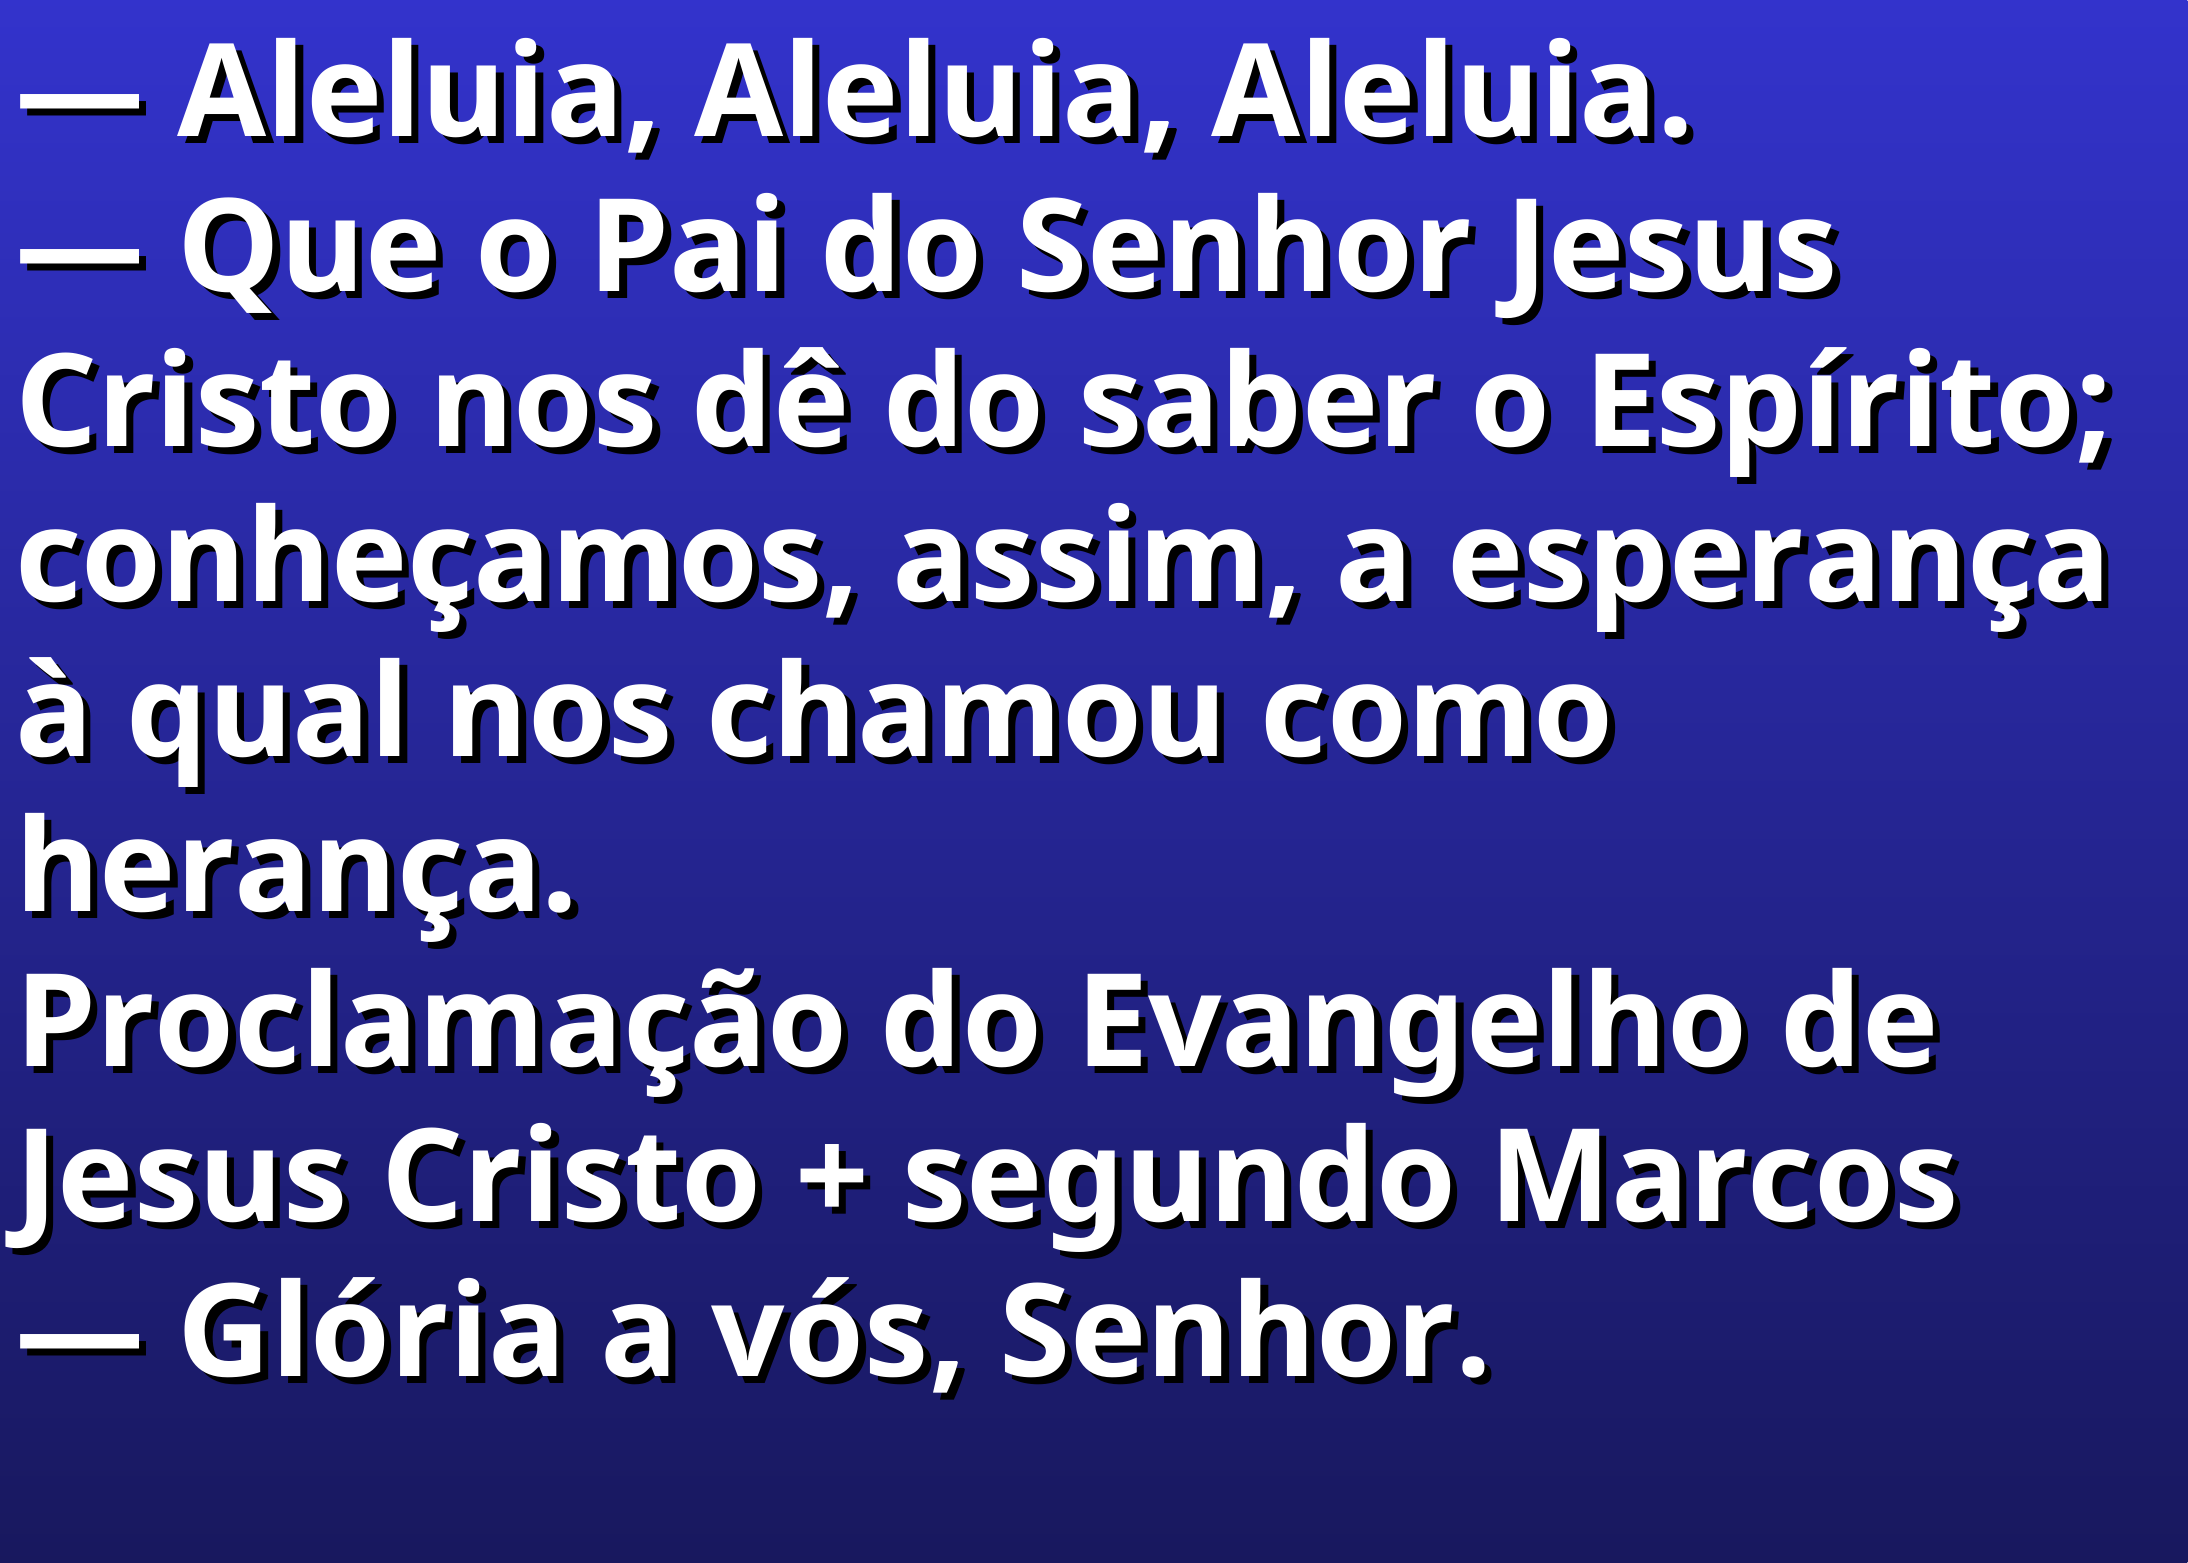

— Aleluia, Aleluia, Aleluia.
— Que o Pai do Senhor Jesus Cristo nos dê do saber o Espírito; conheçamos, assim, a esperança à qual nos chamou como herança.
Proclamação do Evangelho de Jesus Cristo + segundo Marcos
— Glória a vós, Senhor.